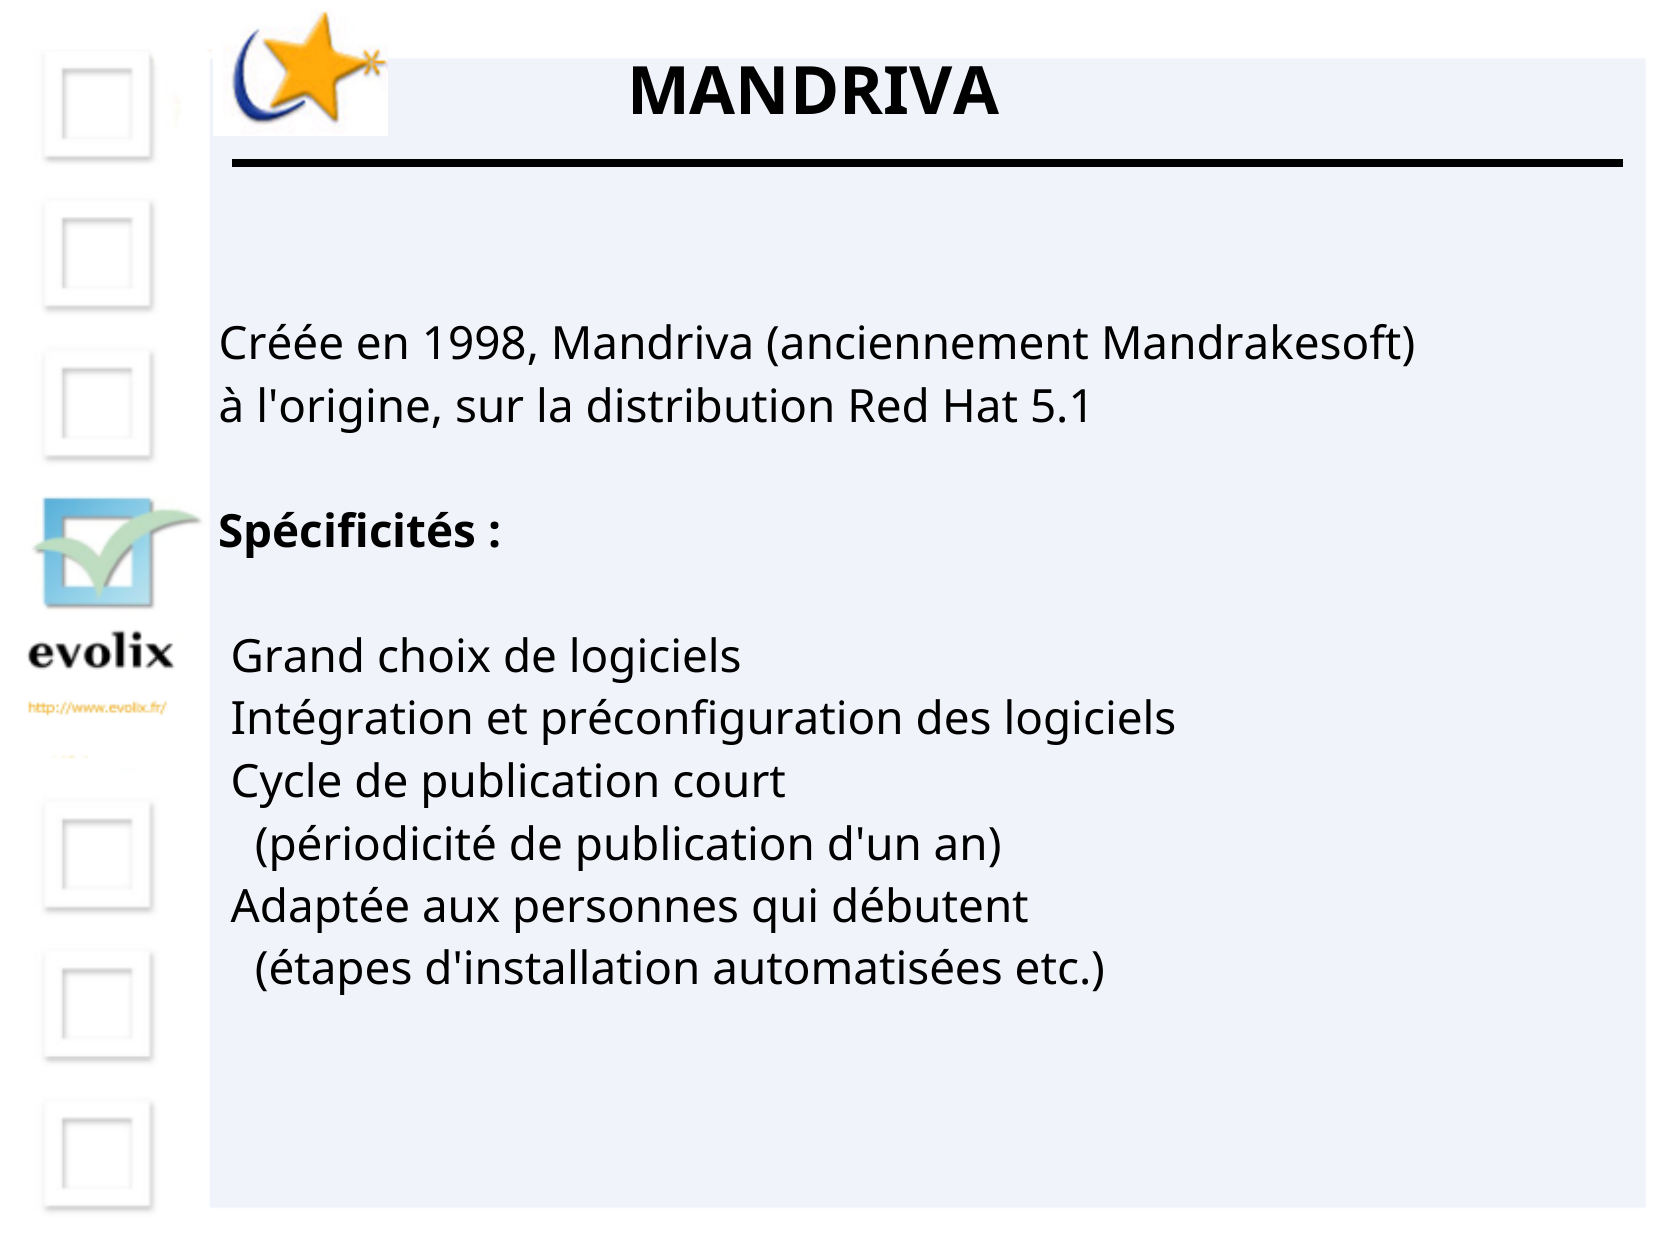

# MANDRIVA
Créée en 1998, Mandriva (anciennement Mandrakesoft)
à l'origine, sur la distribution Red Hat 5.1
Spécificités :
­ Grand choix de logiciels
­ Intégration et préconfiguration des logiciels
­ Cycle de publication court
 (périodicité de publication d'un an)
­ Adaptée aux personnes qui débutent
 (étapes d'installation automatisées etc.)